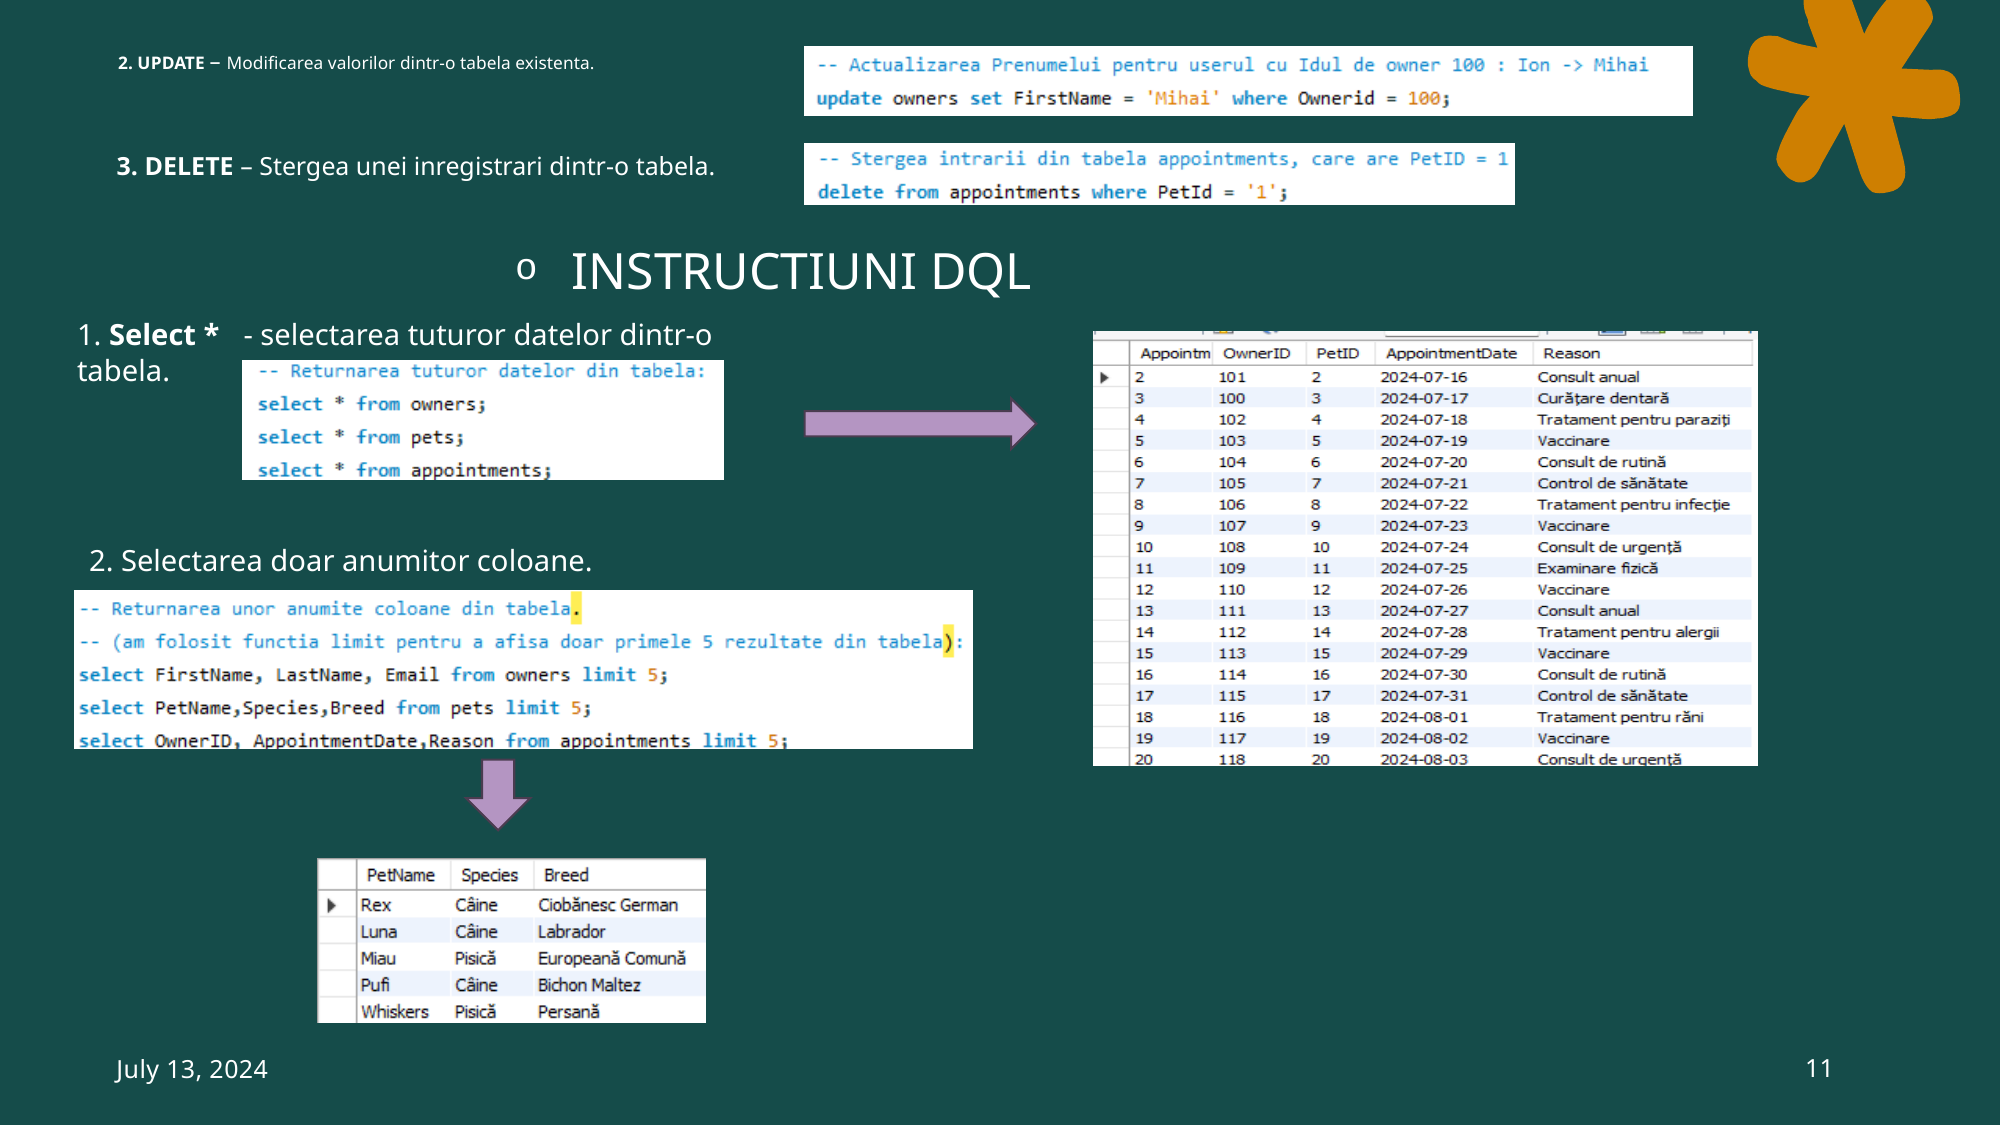

# 2. UPDATE – Modificarea valorilor dintr-o tabela existenta.
3. DELETE – Stergea unei inregistrari dintr-o tabela.
 INSTRUCTIUNI DQL
1. Select * - selectarea tuturor datelor dintr-o tabela.
2. Selectarea doar anumitor coloane.
July 13, 2024